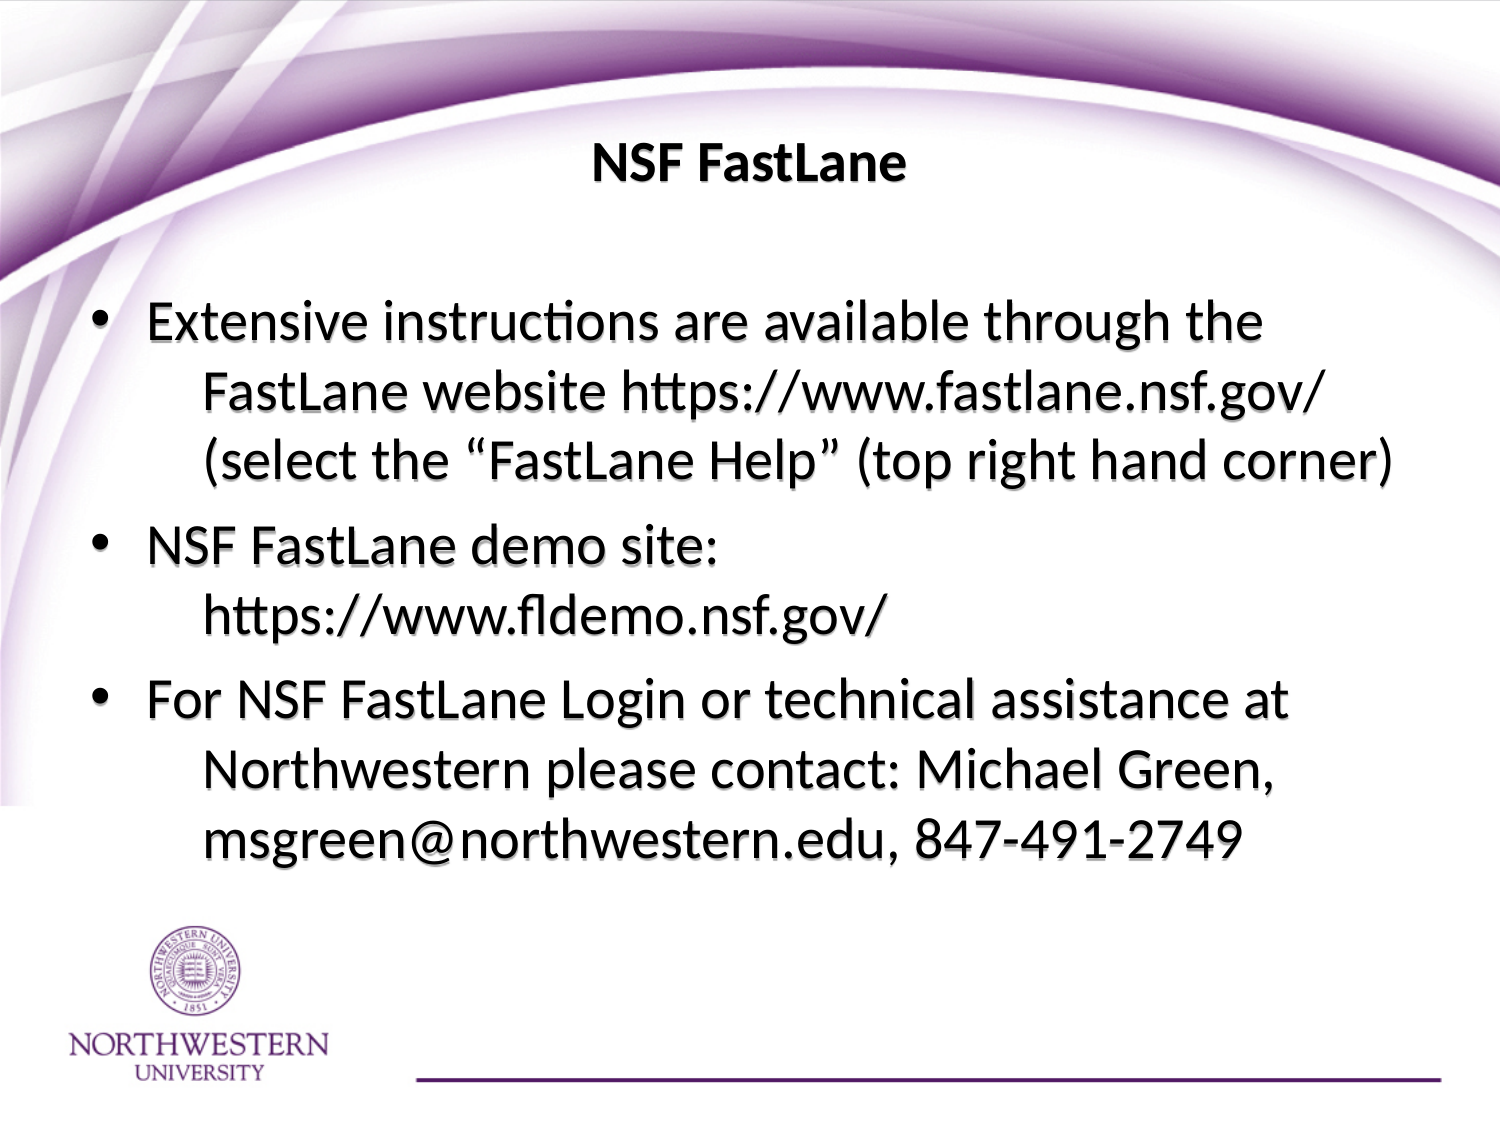

# NSF FastLane
Extensive instructions are available through the FastLane website https://www.fastlane.nsf.gov/ (select the “FastLane Help” (top right hand corner)
NSF FastLane demo site: https://www.fldemo.nsf.gov/
For NSF FastLane Login or technical assistance at Northwestern please contact: Michael Green, msgreen@northwestern.edu, 847-491-2749